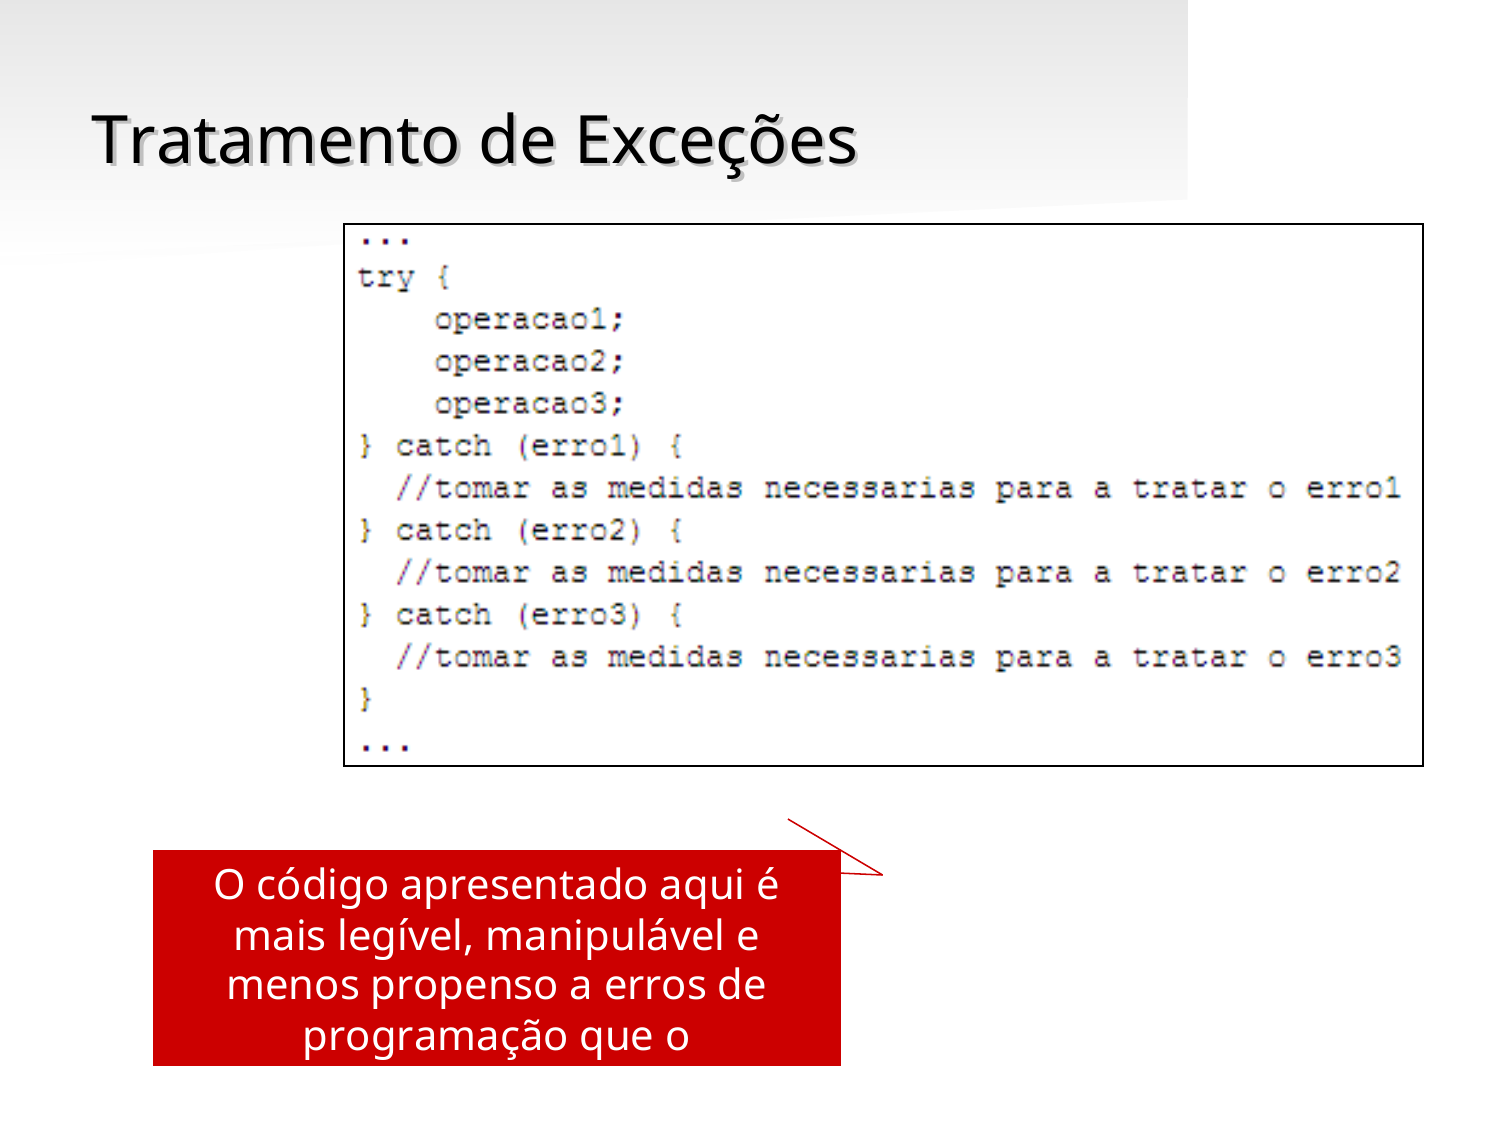

# Tratamento de Exceções
O código apresentado aqui é mais legível, manipulável e menos propenso a erros de programação que o anteriormente ilustrado